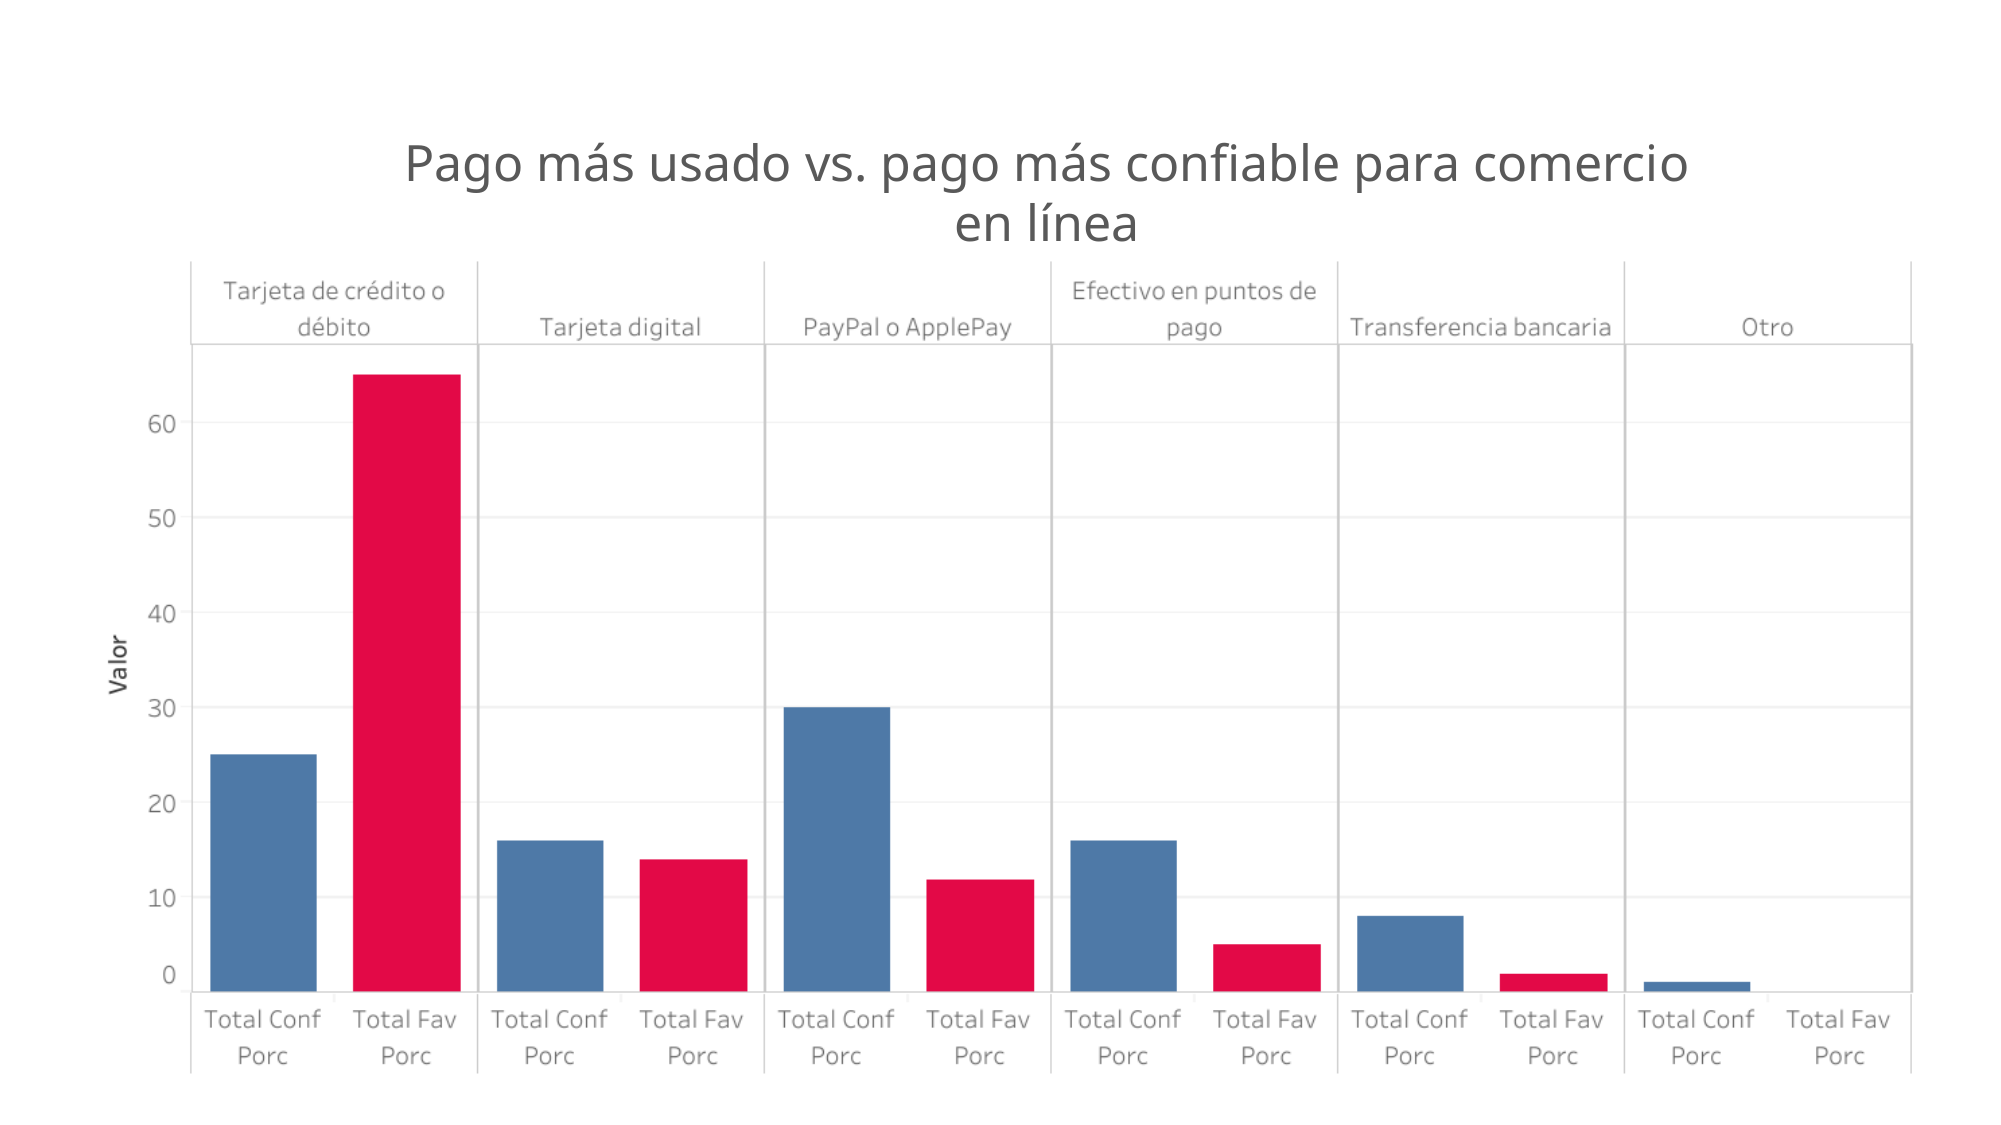

Pago más usado vs. pago más confiable para comercio en línea